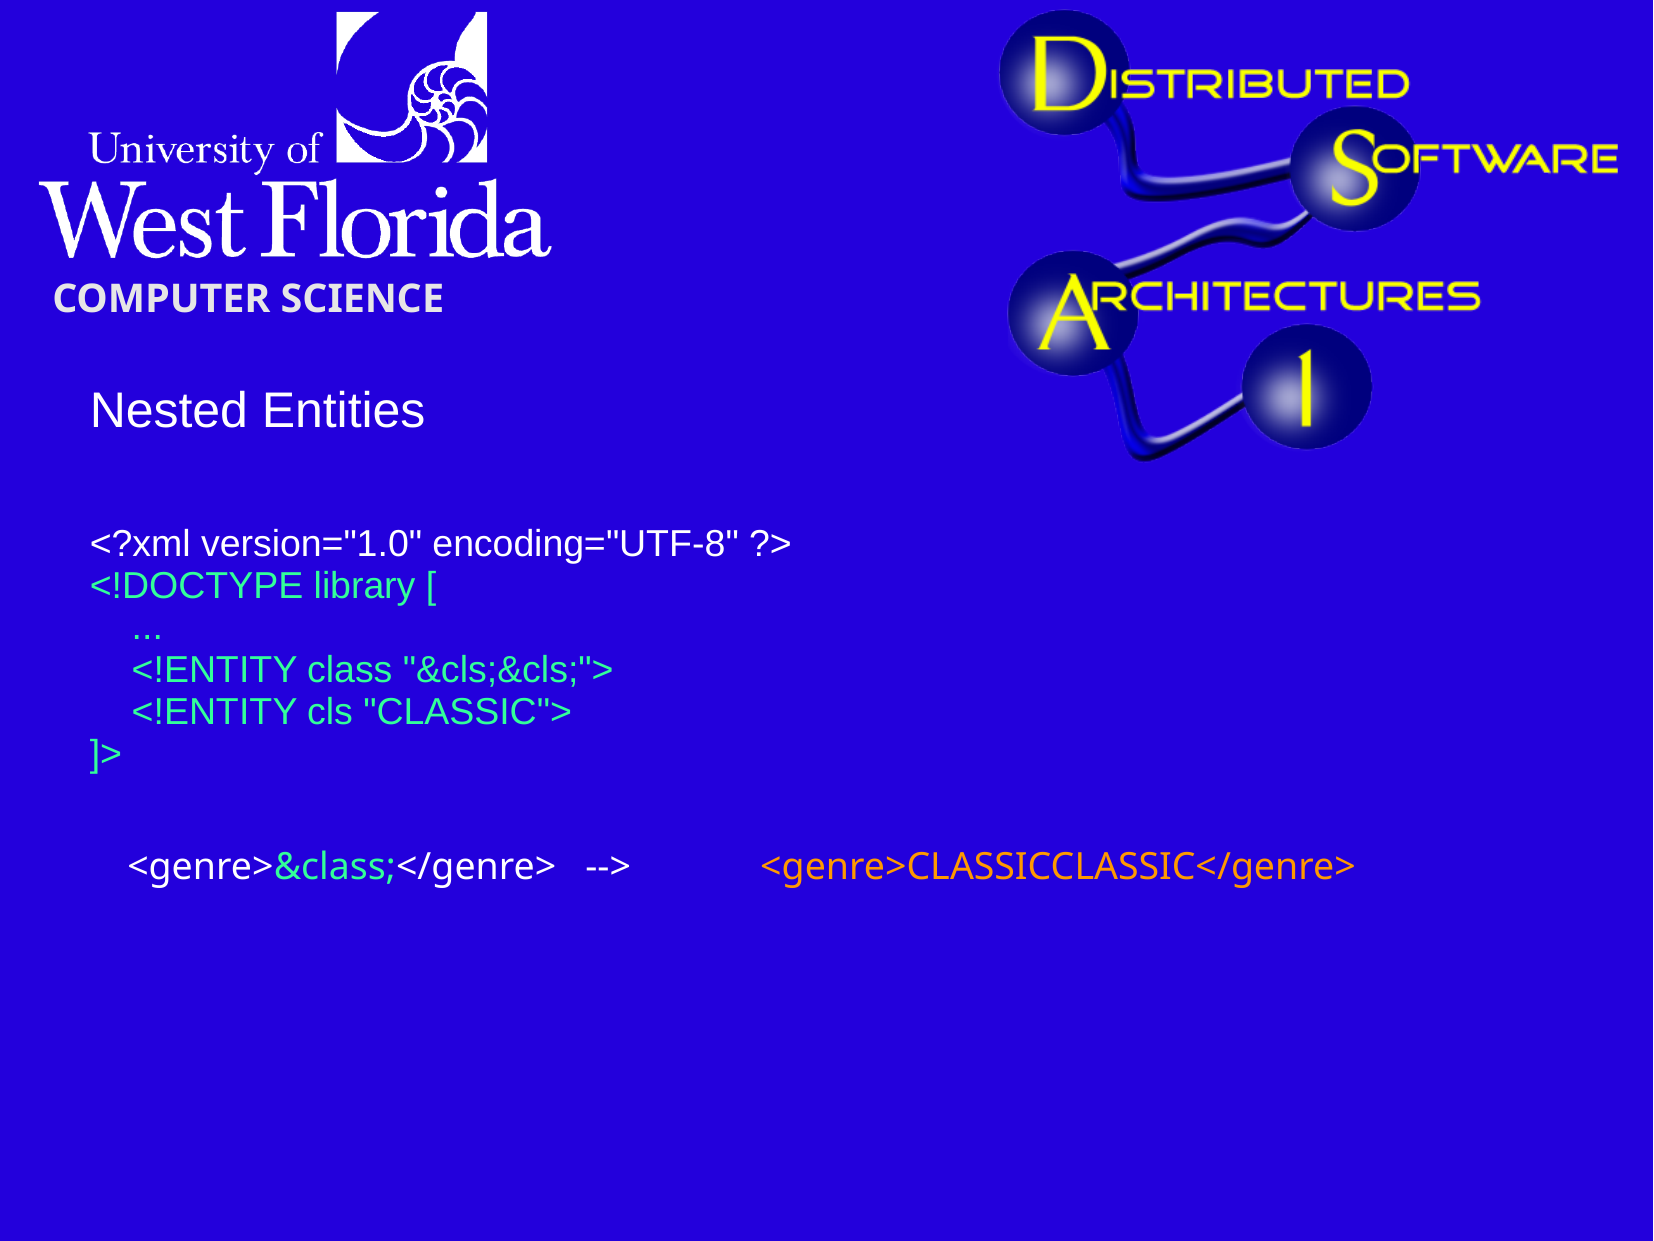

COMPUTER SCIENCE
Nested Entities
<?xml version="1.0" encoding="UTF-8" ?>
<!DOCTYPE library [
 ...
 <!ENTITY class "&cls;&cls;">
 <!ENTITY cls "CLASSIC">
]>
<genre>&class;</genre> -->
<genre>CLASSICCLASSIC</genre>